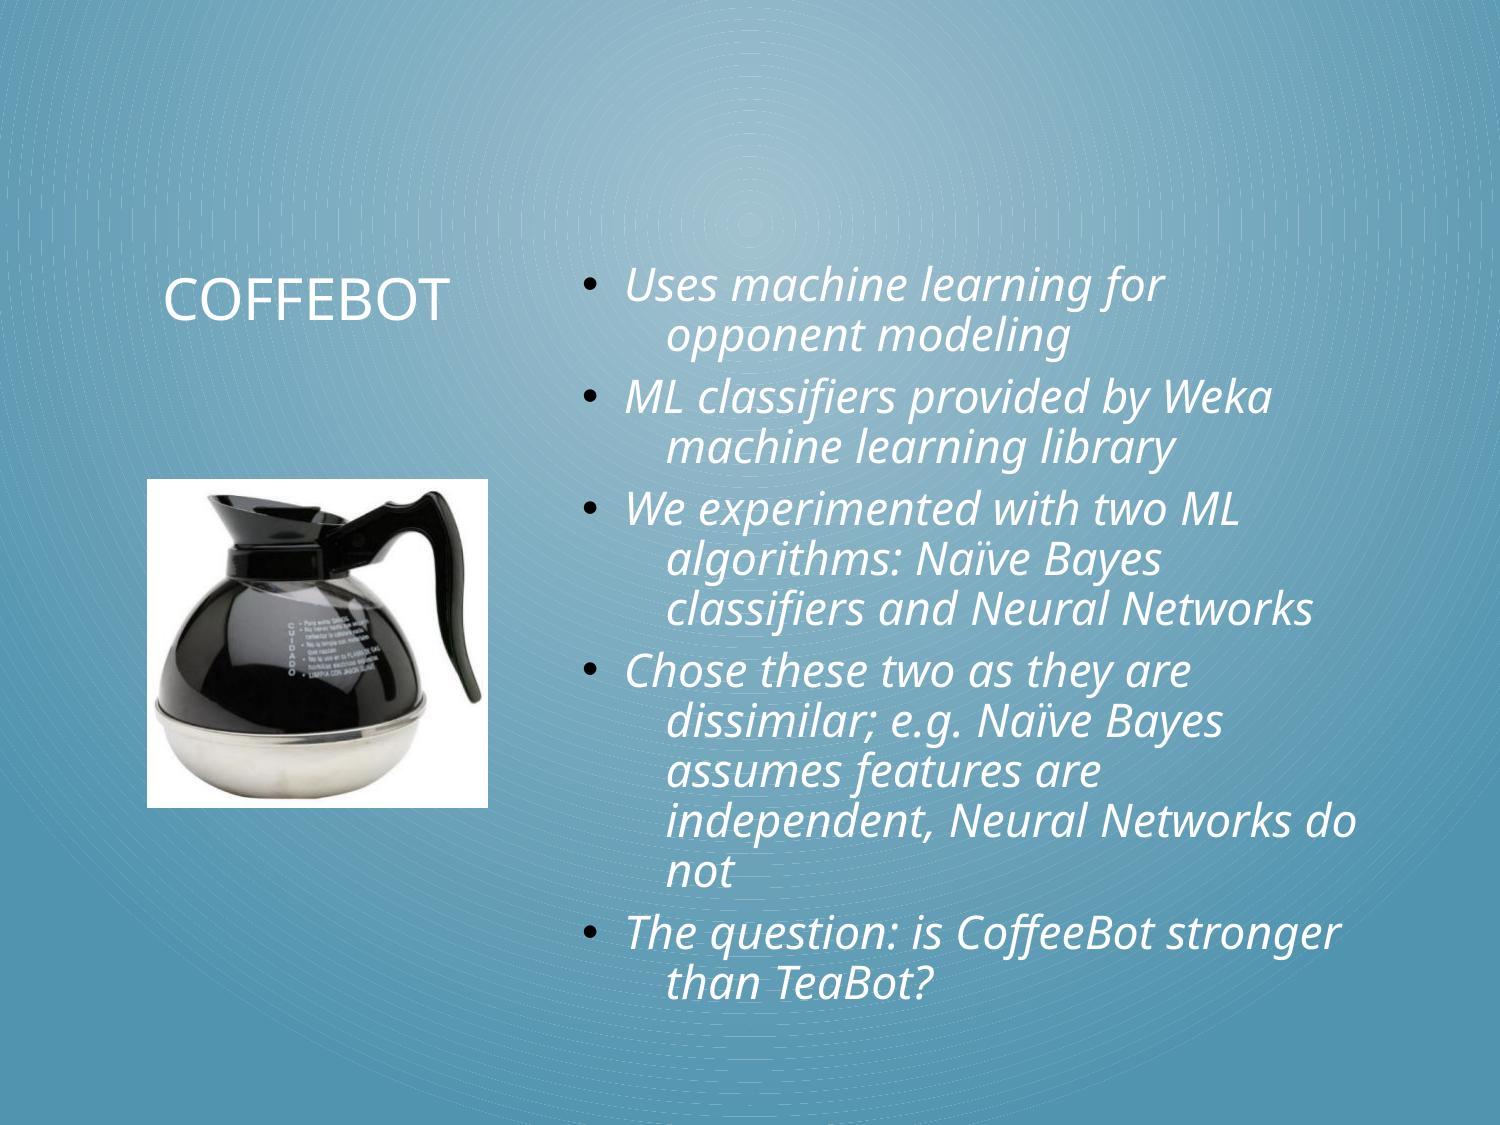

# Uses machine learning for opponent modeling
ML classifiers provided by Weka machine learning library
We experimented with two ML algorithms: Naïve Bayes classifiers and Neural Networks
Chose these two as they are dissimilar; e.g. Naïve Bayes assumes features are independent, Neural Networks do not
The question: is CoffeeBot stronger than TeaBot?
COFFEBOT